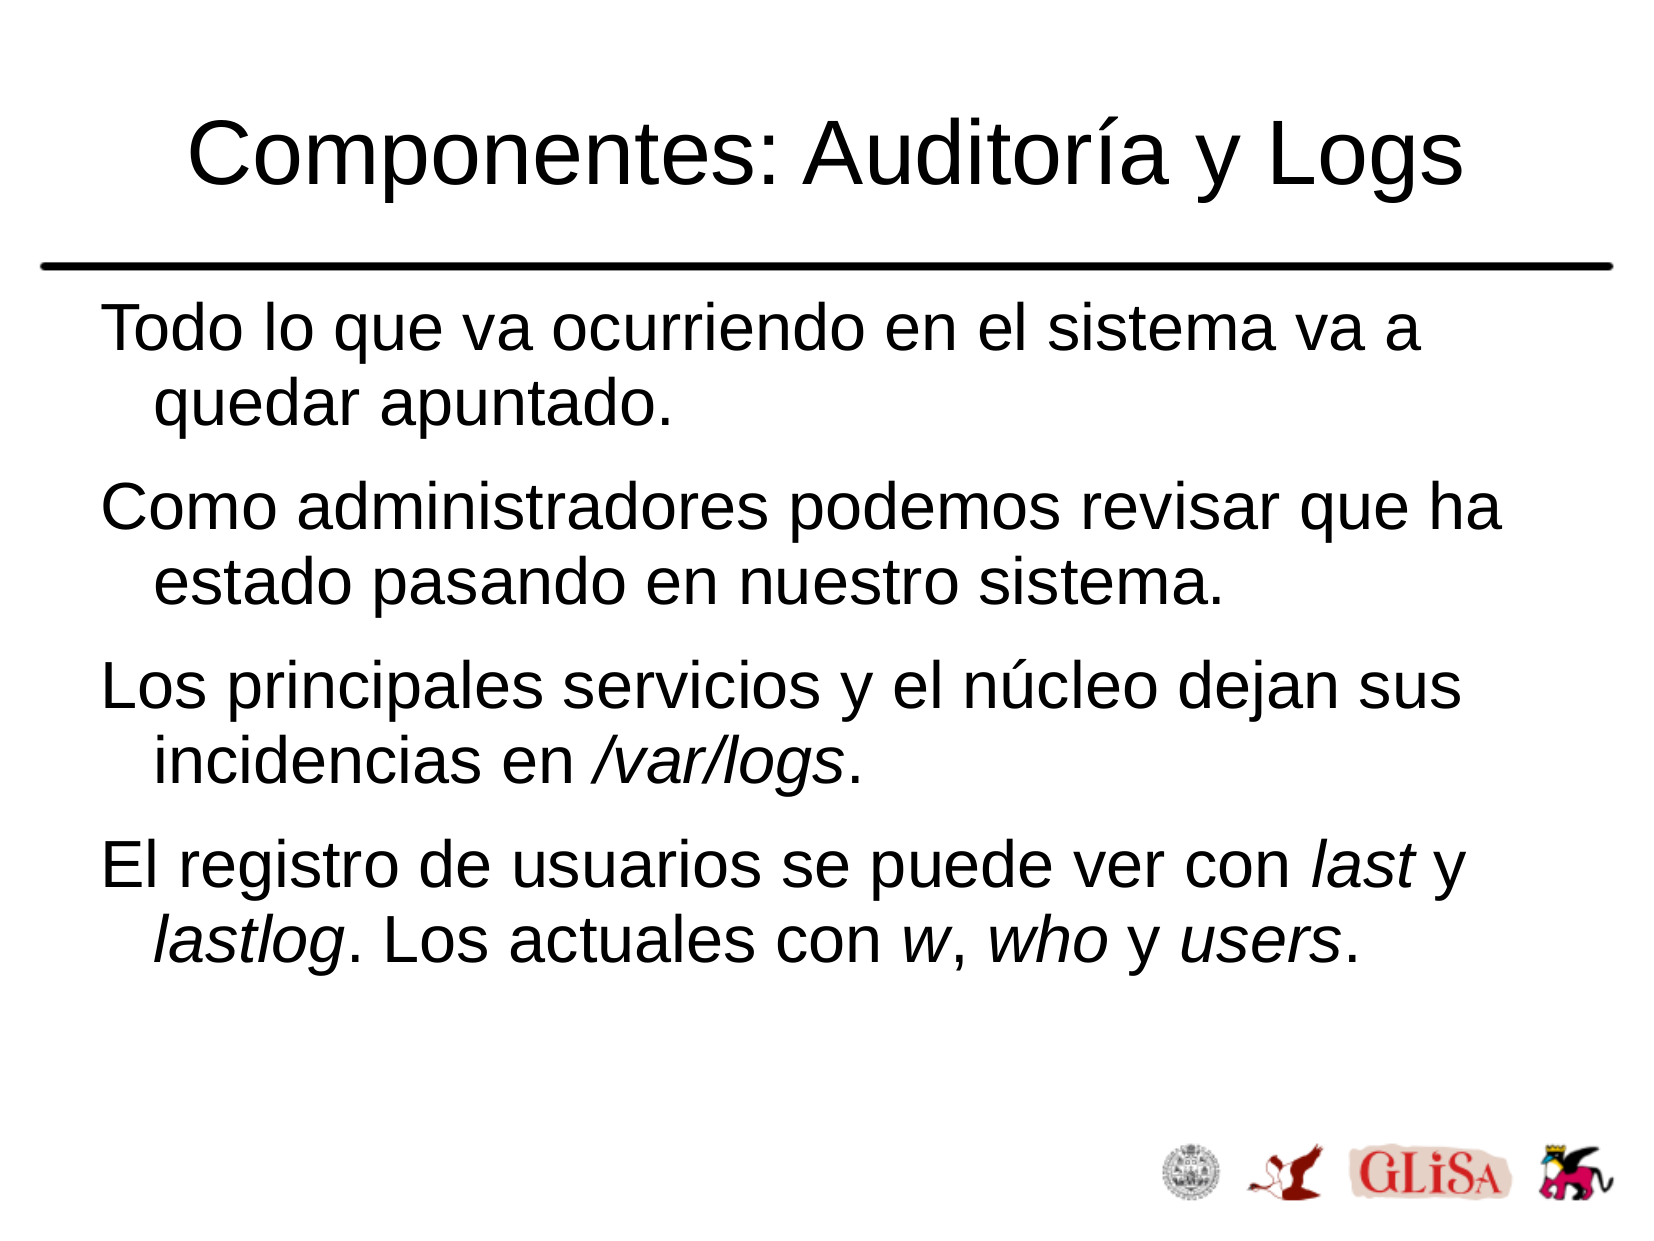

# Componentes: Auditoría y Logs
Todo lo que va ocurriendo en el sistema va a quedar apuntado.
Como administradores podemos revisar que ha estado pasando en nuestro sistema.
Los principales servicios y el núcleo dejan sus incidencias en /var/logs.
El registro de usuarios se puede ver con last y lastlog. Los actuales con w, who y users.